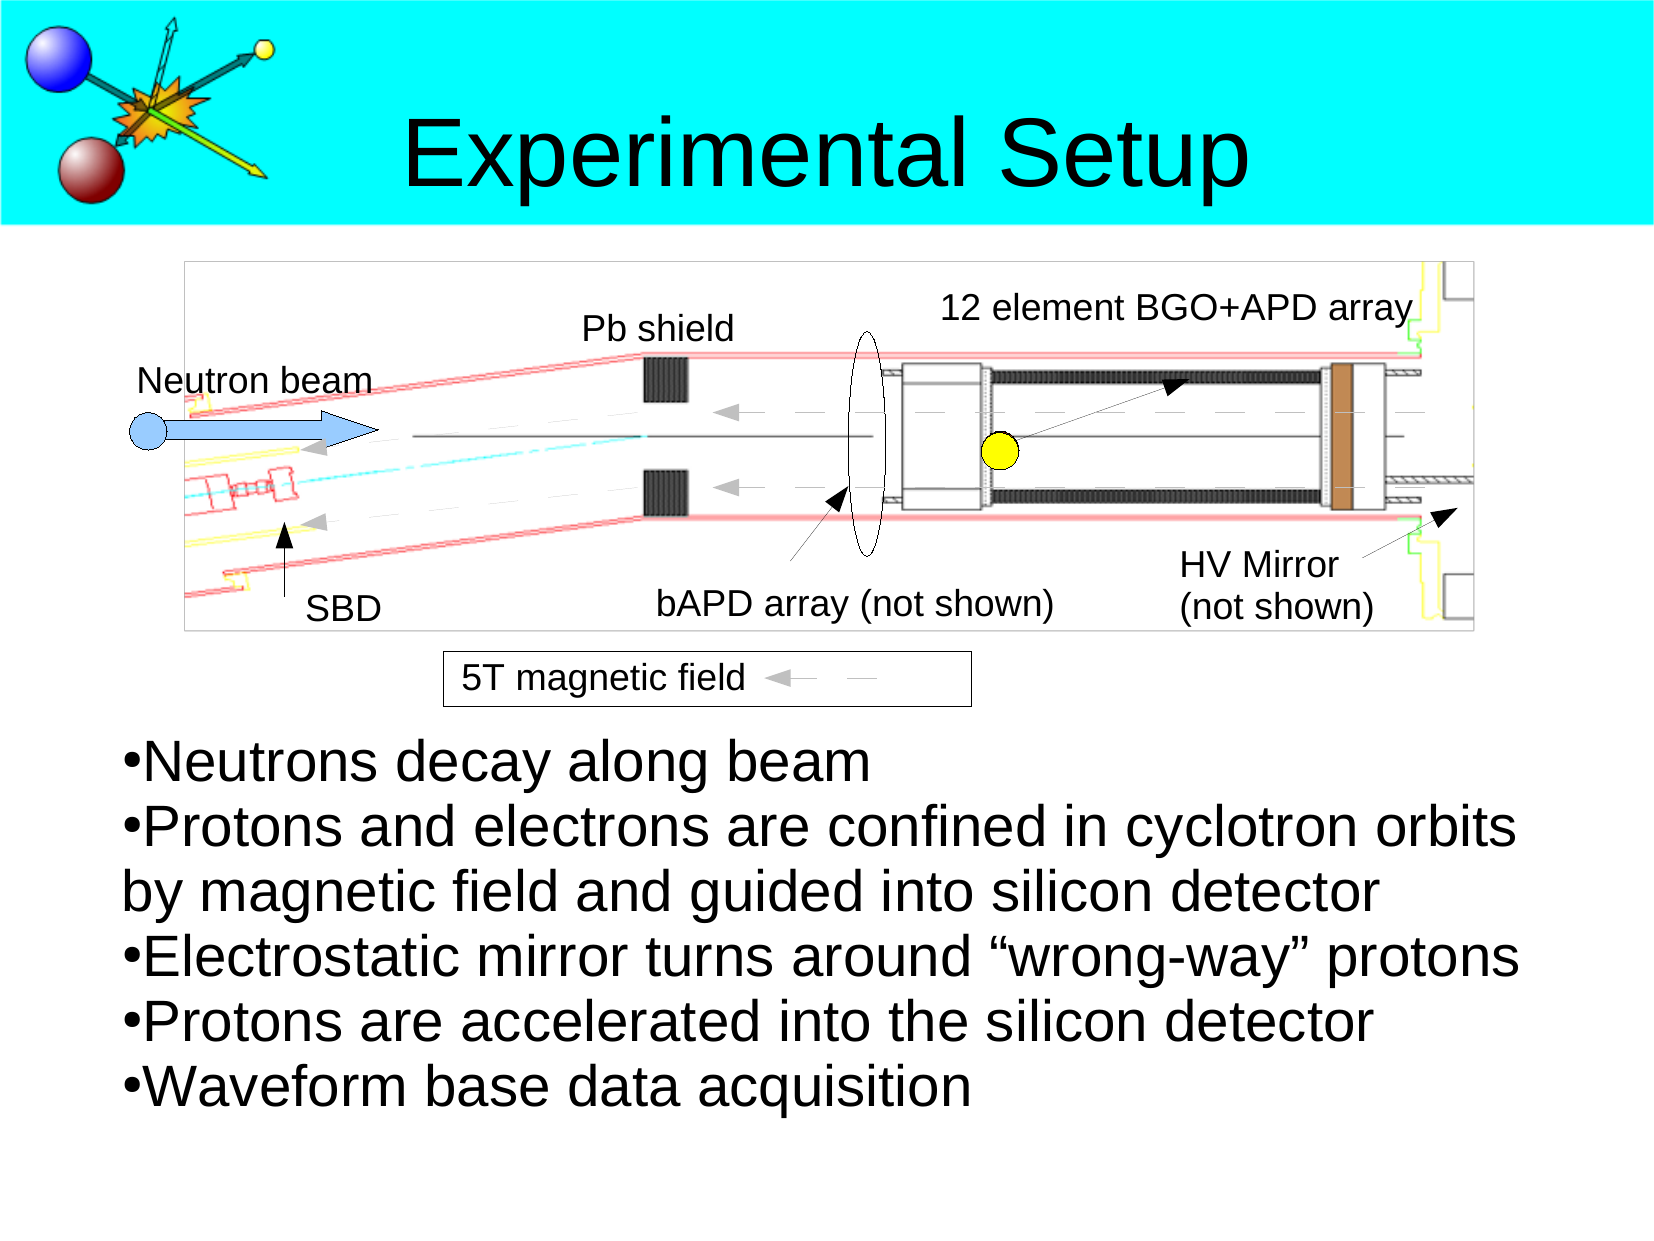

# Experimental Setup
12 element BGO+APD array
Pb shield
Neutron beam
HV Mirror
(not shown)
bAPD array (not shown)
SBD
5T magnetic field
Neutrons decay along beam
Protons and electrons are confined in cyclotron orbits by magnetic field and guided into silicon detector
Electrostatic mirror turns around “wrong-way” protons
Protons are accelerated into the silicon detector
Waveform base data acquisition